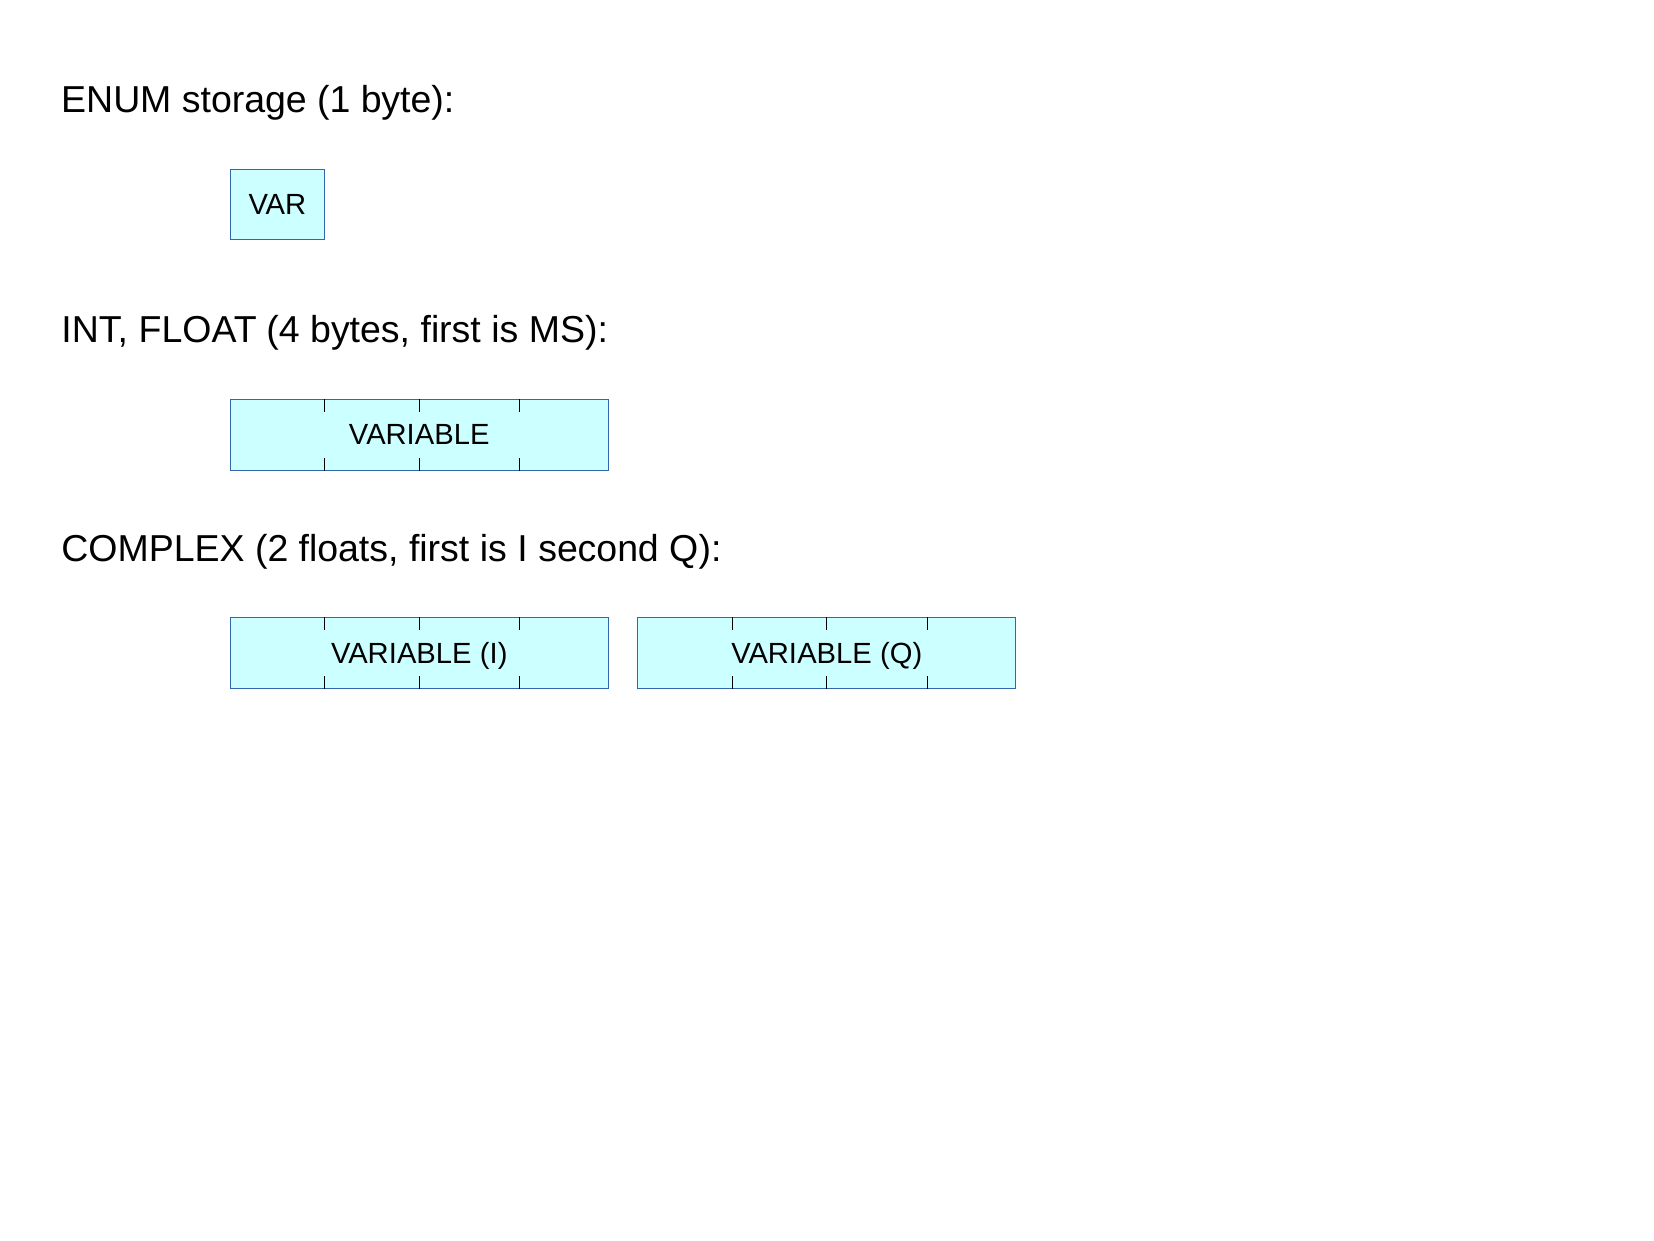

ENUM storage (1 byte):
VAR
INT, FLOAT (4 bytes, first is MS):
VARIABLE
COMPLEX (2 floats, first is I second Q):
VARIABLE (I)
VARIABLE (Q)